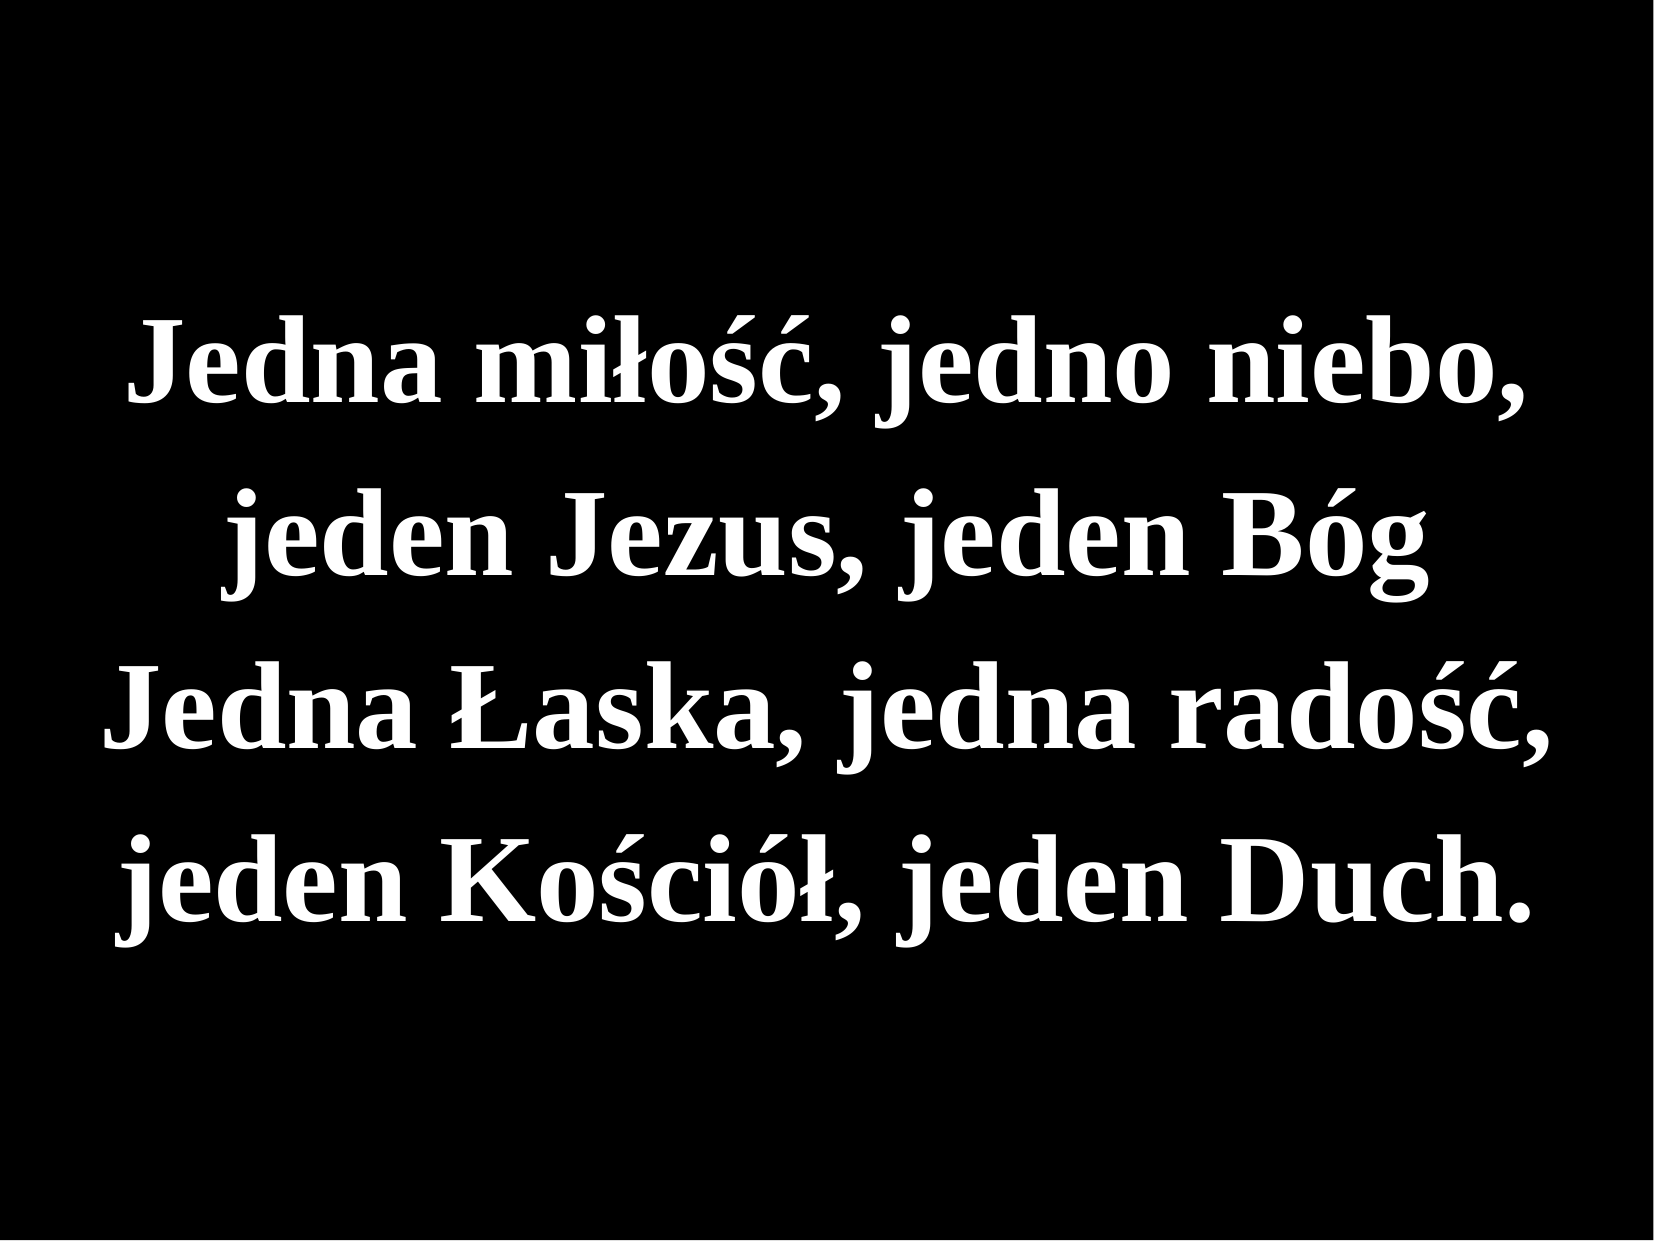

# Jedna miłość, jedno niebo, ppp jeden Jezus, jeden Bóg ppp Jedna Łaska, jedna radość, ppp jeden Kościół, jeden Duch.